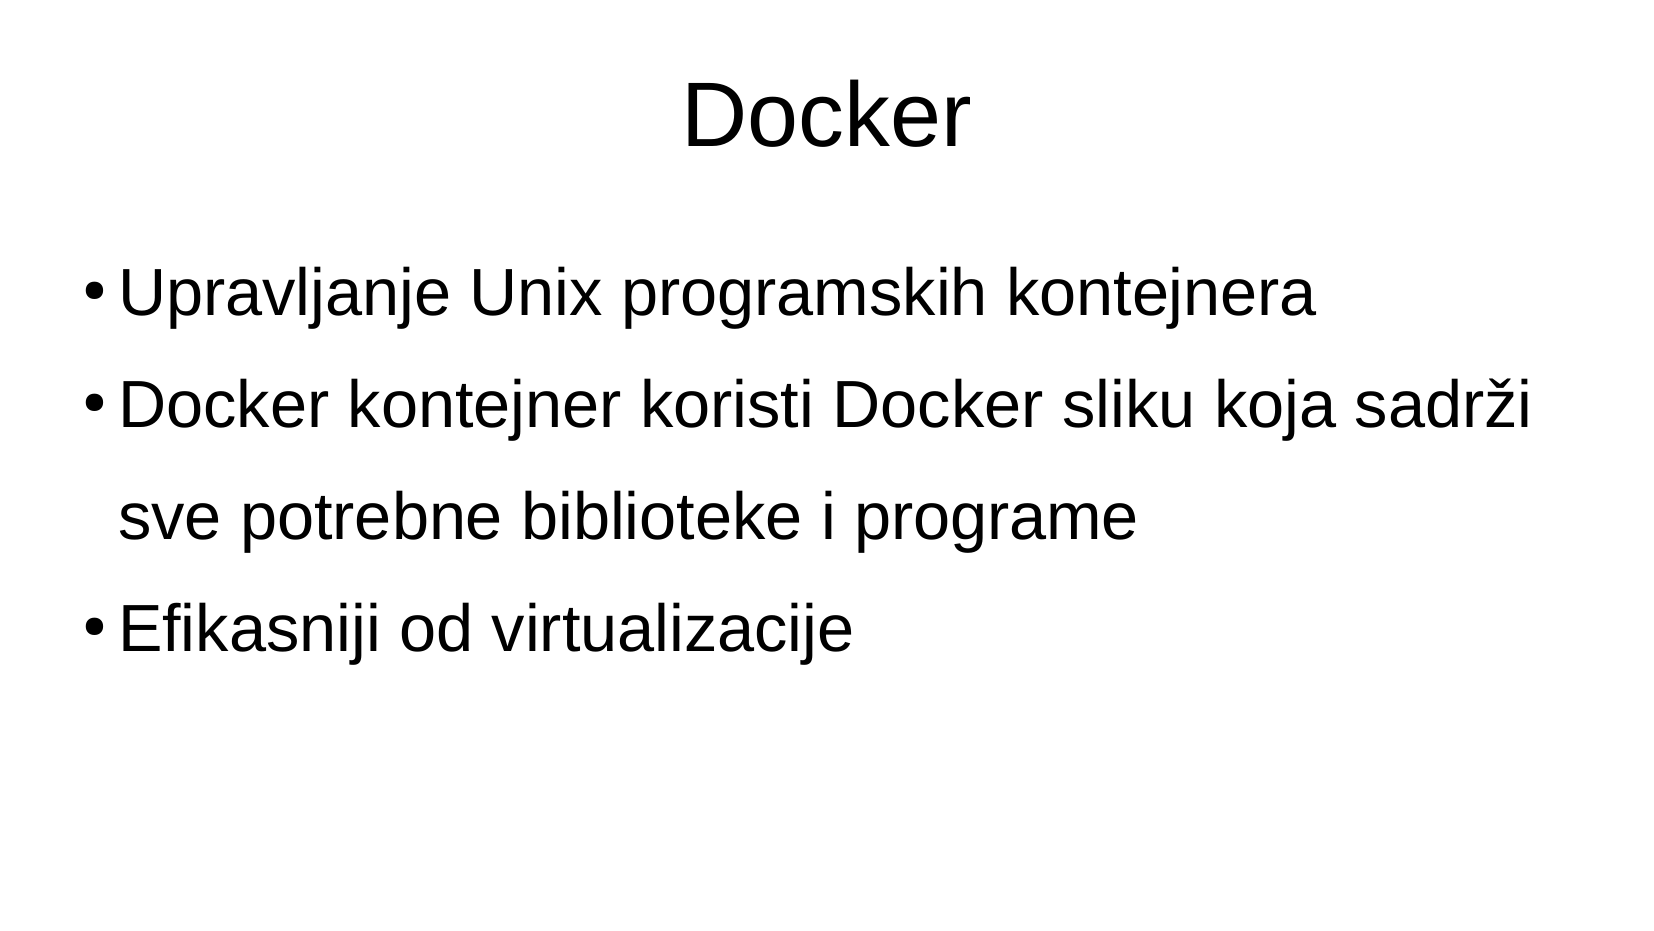

# Docker
Upravljanje Unix programskih kontejnera
Docker kontejner koristi Docker sliku koja sadrži sve potrebne biblioteke i programe
Efikasniji od virtualizacije